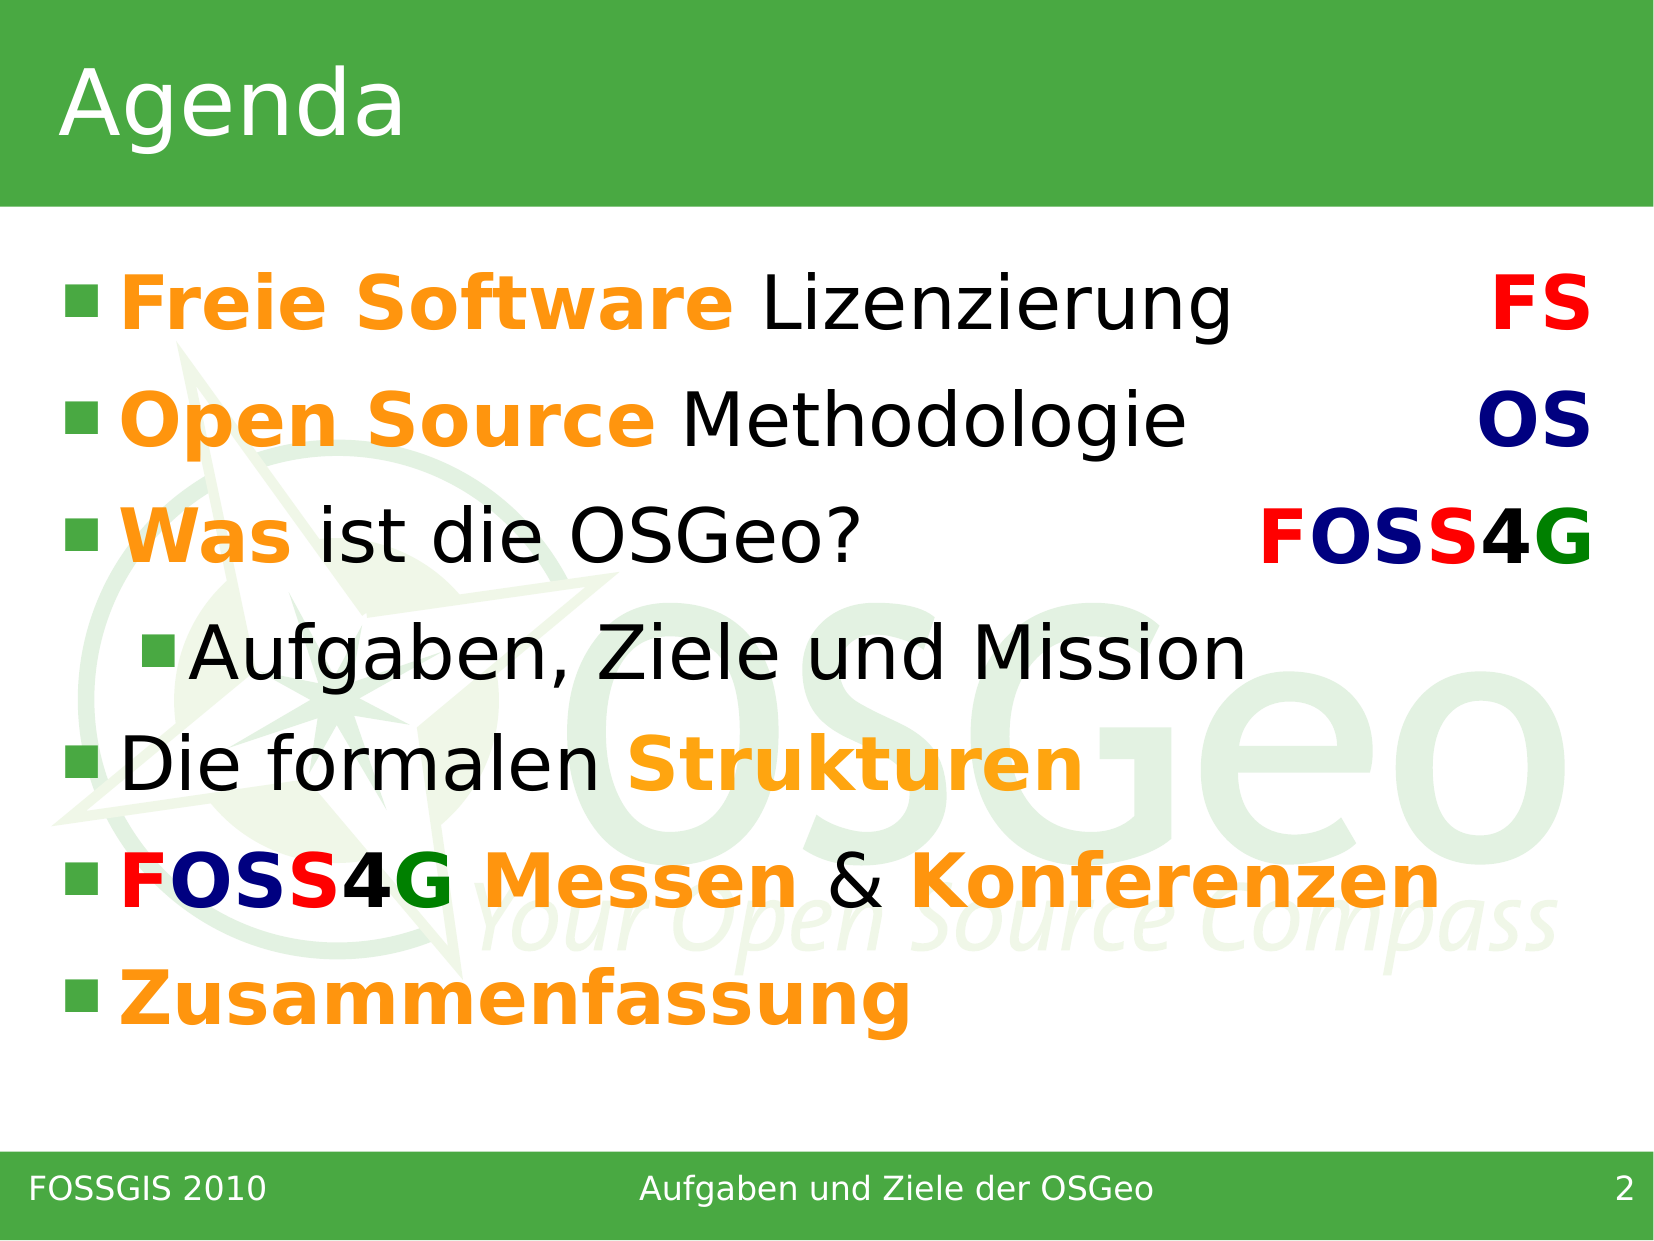

# Agenda
Freie Software Lizenzierung
Open Source Methodologie
Was ist die OSGeo?
Aufgaben, Ziele und Mission
Die formalen Strukturen
FOSS4G Messen & Konferenzen
Zusammenfassung
FS
OS
FOSS4G
FOSSGIS 2010
Aufgaben und Ziele der OSGeo
2